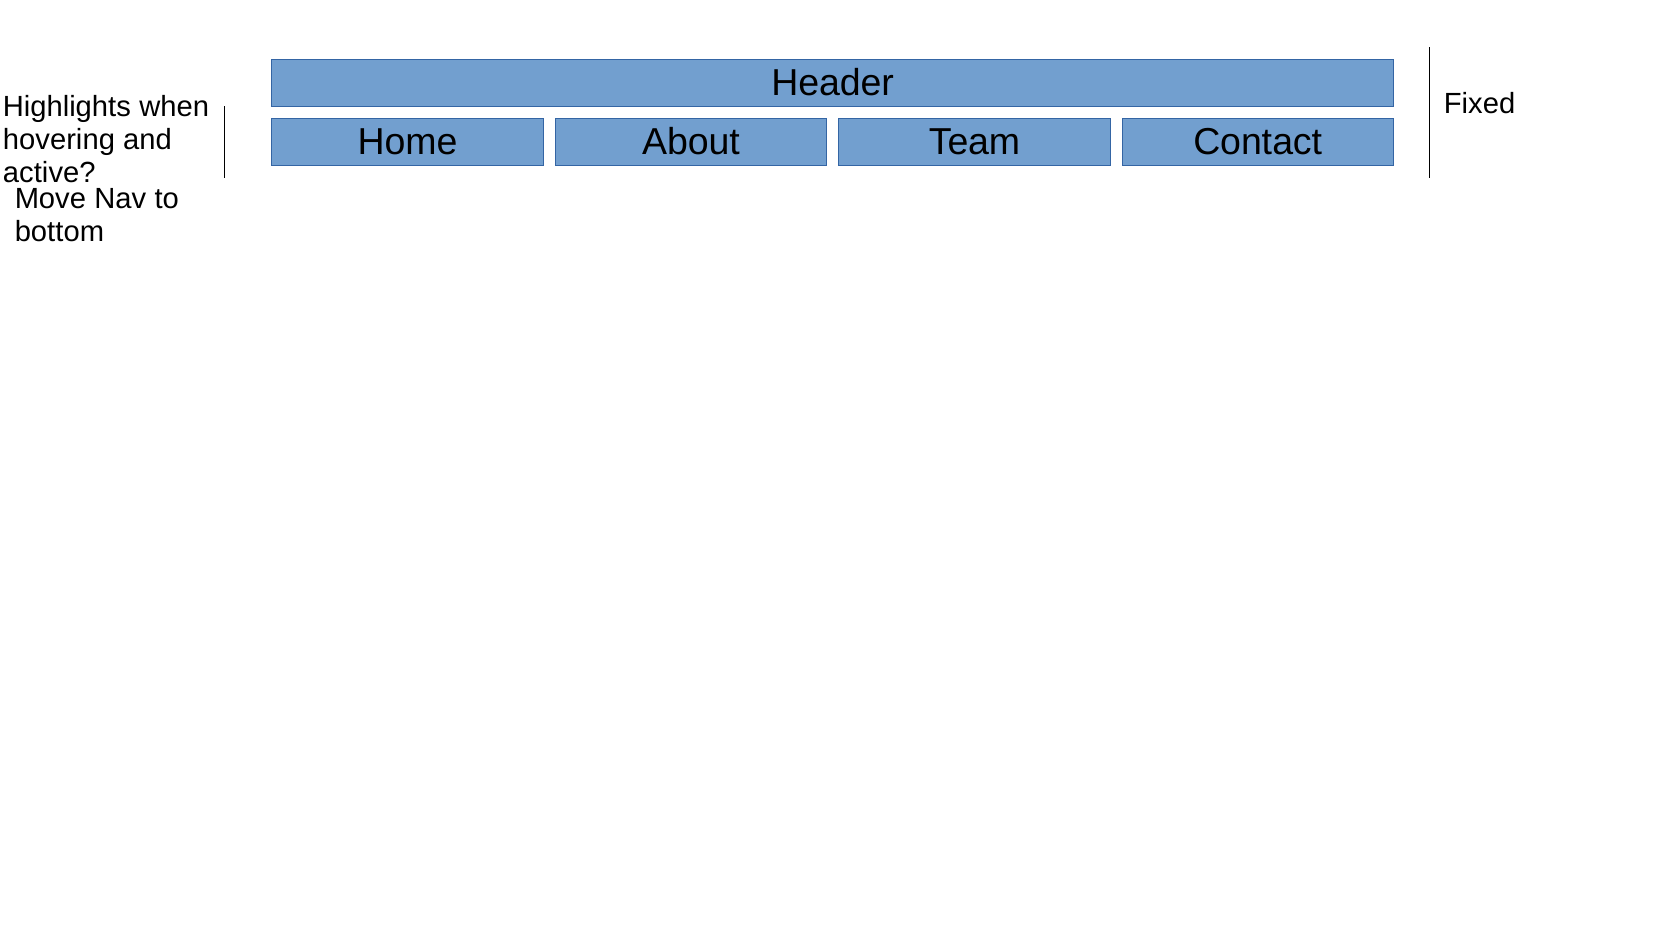

Header
Fixed
Highlights when hovering and active?
Home
About
Team
Contact
Move Nav to bottom